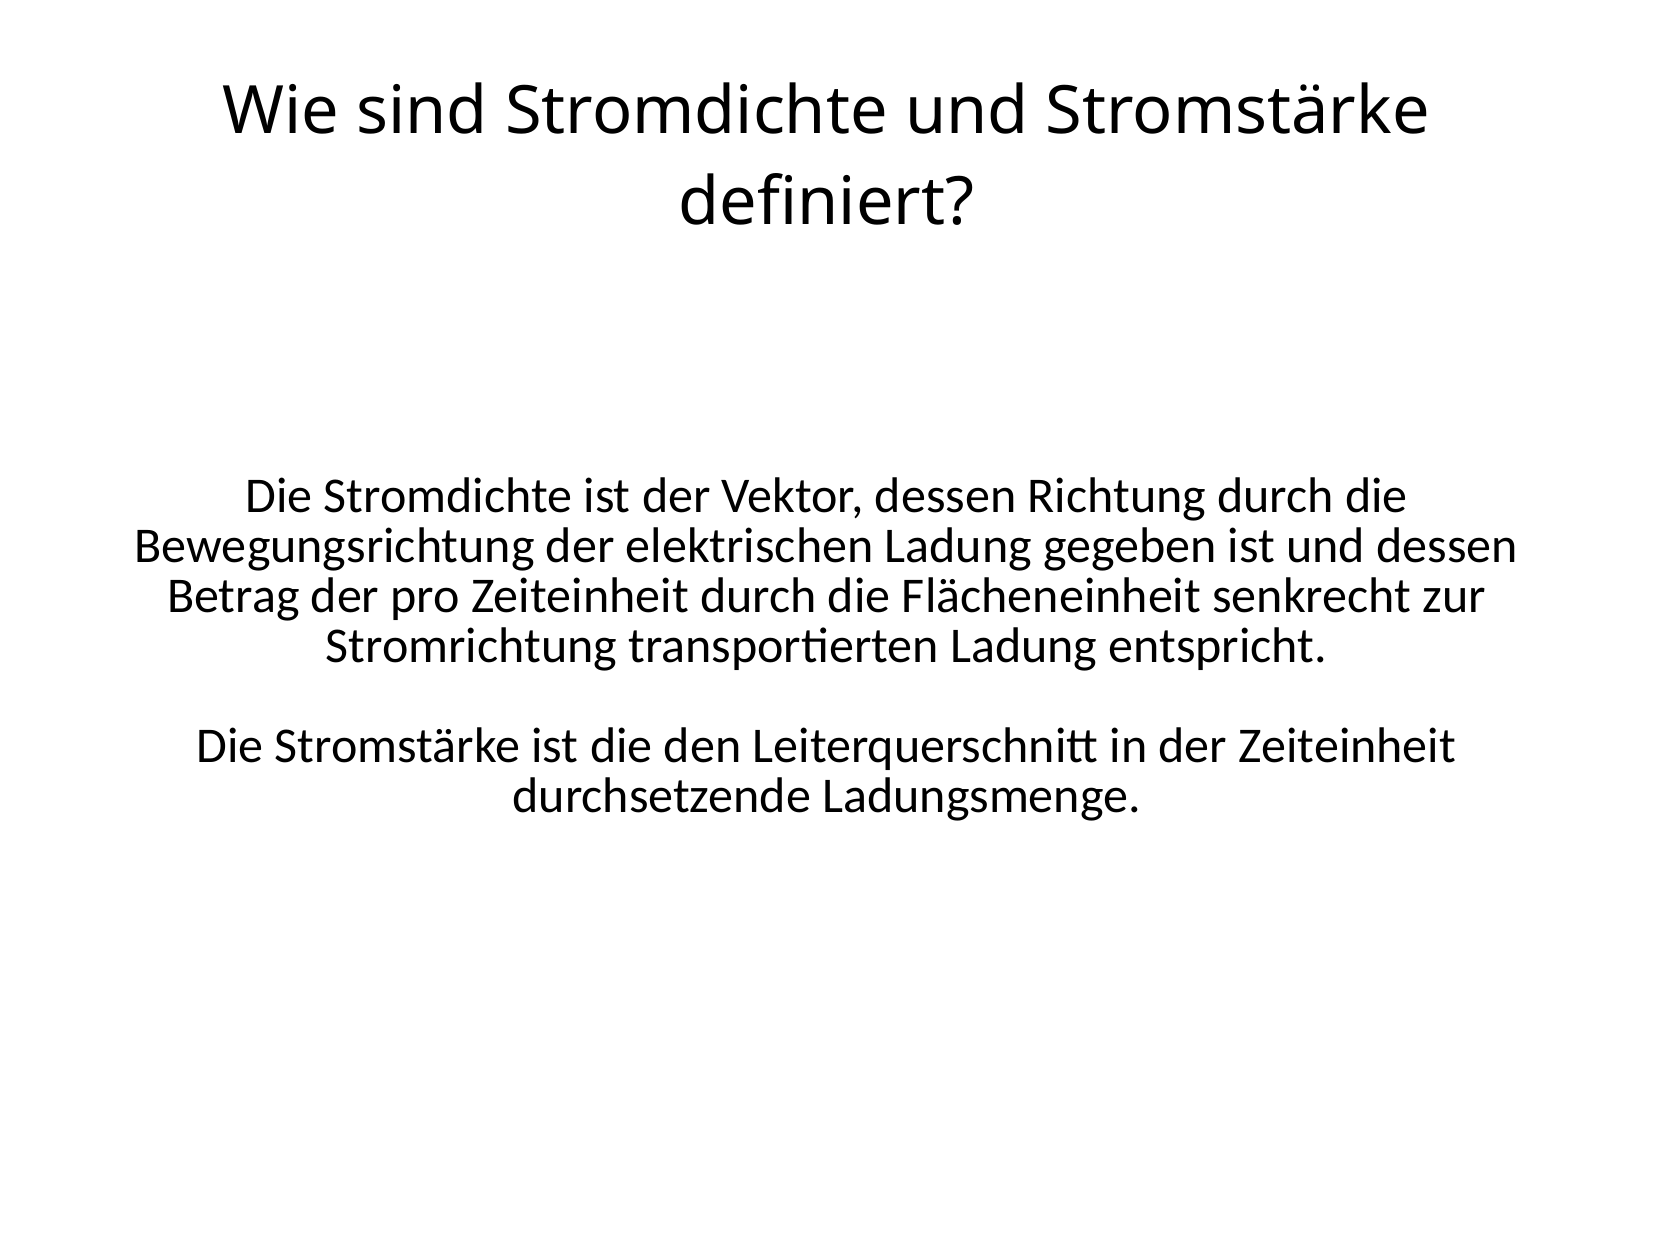

# Wie sind Stromdichte und Stromstärke definiert?
Die Stromdichte ist der Vektor, dessen Richtung durch die Bewegungsrichtung der elektrischen Ladung gegeben ist und dessen Betrag der pro Zeiteinheit durch die Flächeneinheit senkrecht zur Stromrichtung transportierten Ladung entspricht.
Die Stromstärke ist die den Leiterquerschnitt in der Zeiteinheit durchsetzende Ladungsmenge.